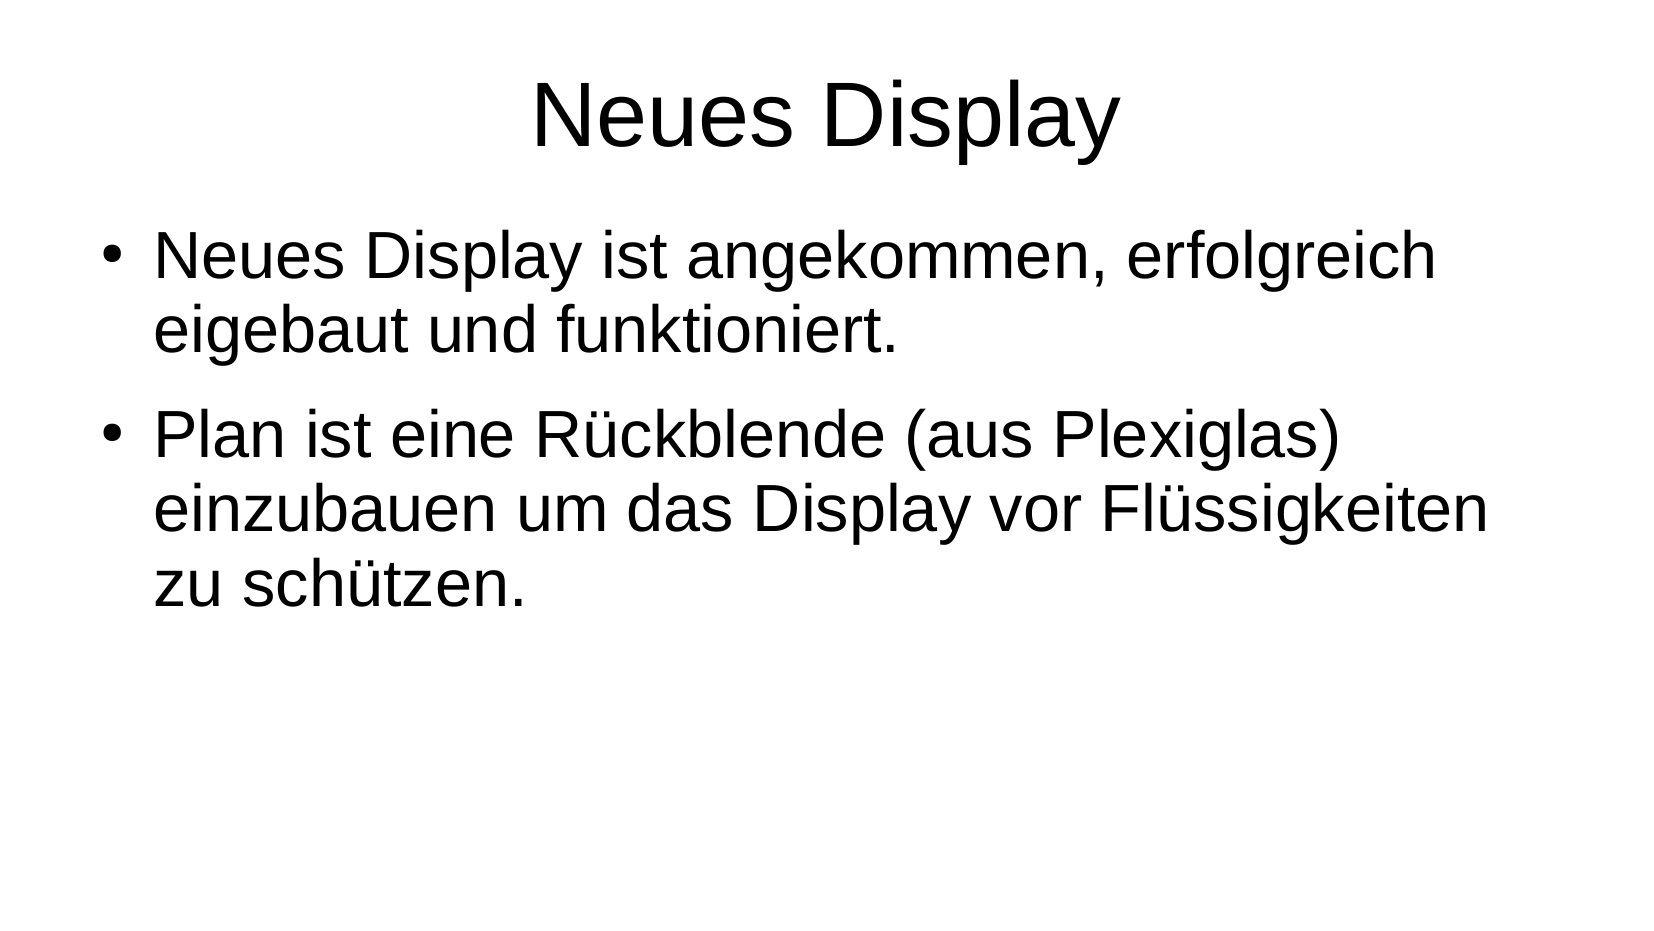

# Neues Display
Neues Display ist angekommen, erfolgreich eigebaut und funktioniert.
Plan ist eine Rückblende (aus Plexiglas) einzubauen um das Display vor Flüssigkeiten zu schützen.